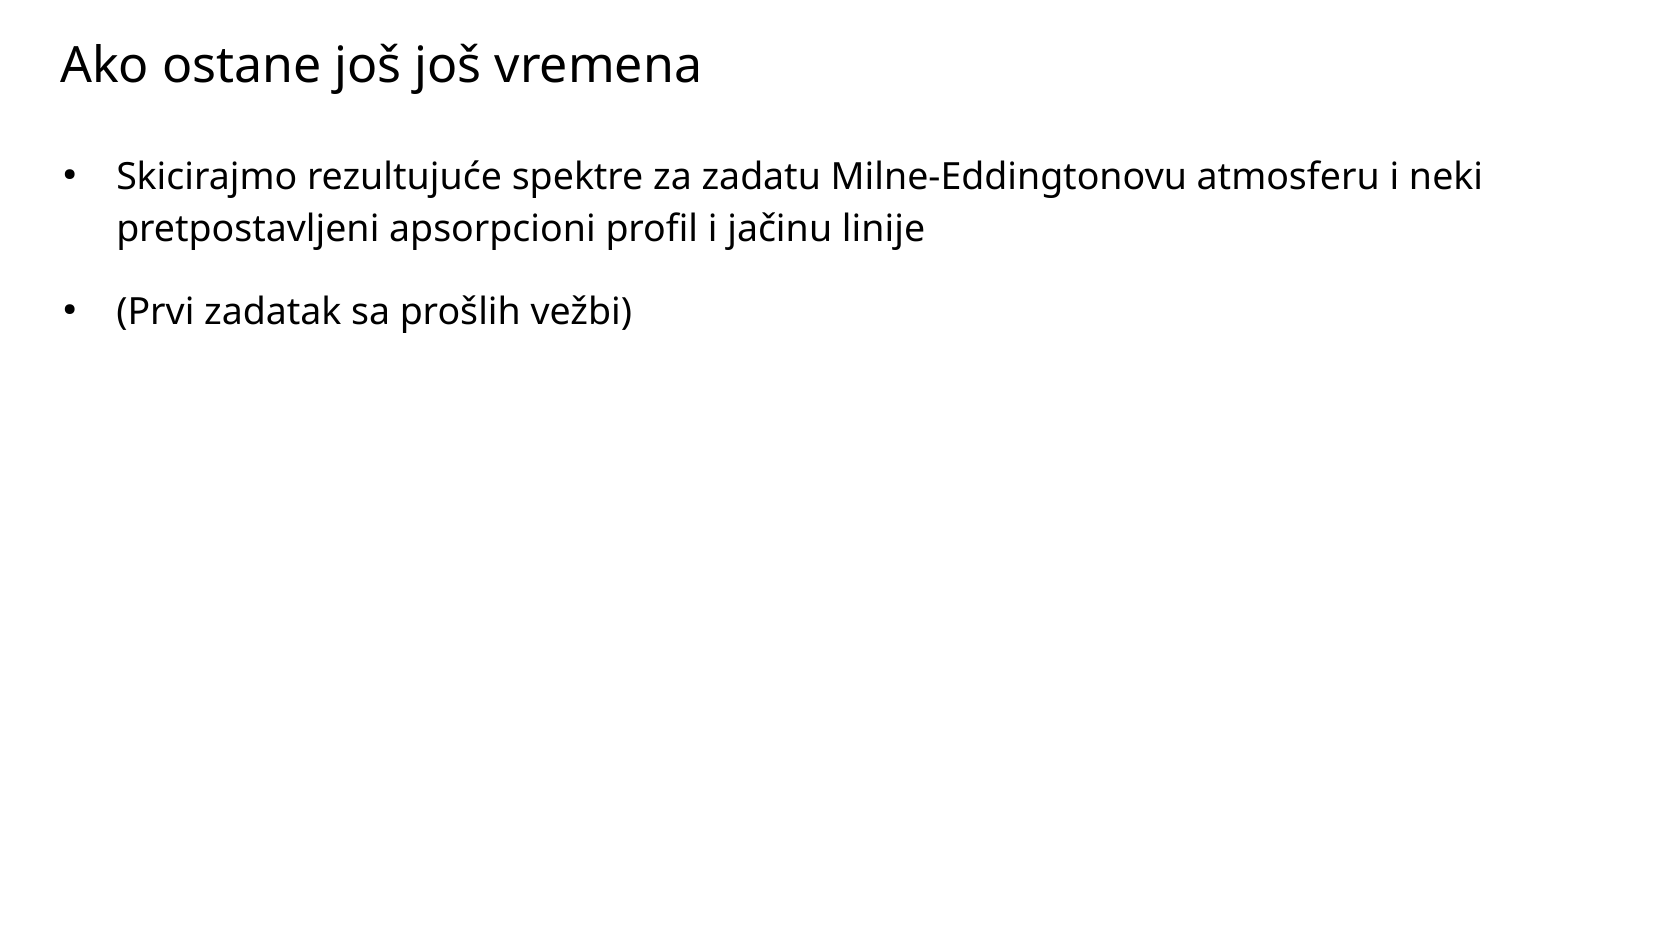

# Ako ostane još još vremena
Skicirajmo rezultujuće spektre za zadatu Milne-Eddingtonovu atmosferu i neki pretpostavljeni apsorpcioni profil i jačinu linije
(Prvi zadatak sa prošlih vežbi)